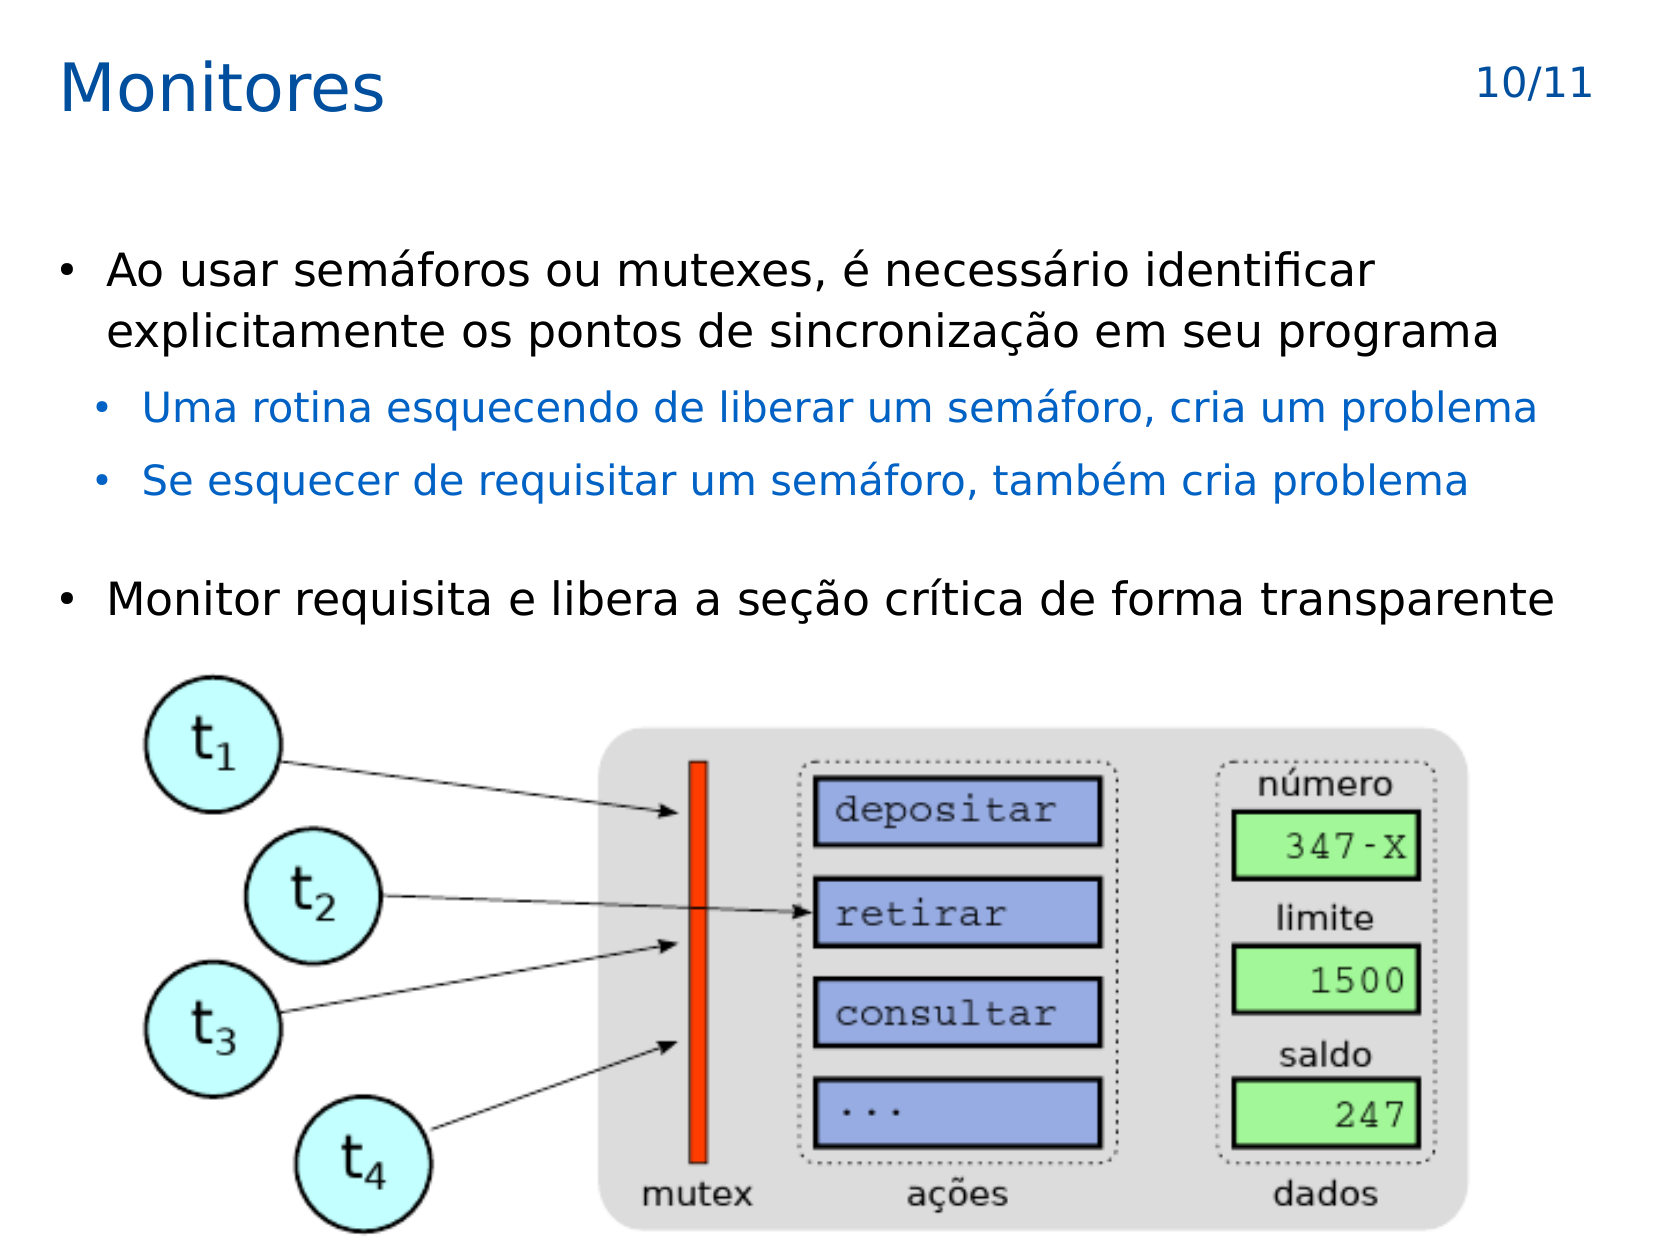

# Monitores
10
Ao usar semáforos ou mutexes, é necessário identificar explicitamente os pontos de sincronização em seu programa
Uma rotina esquecendo de liberar um semáforo, cria um problema
Se esquecer de requisitar um semáforo, também cria problema
Monitor requisita e libera a seção crítica de forma transparente